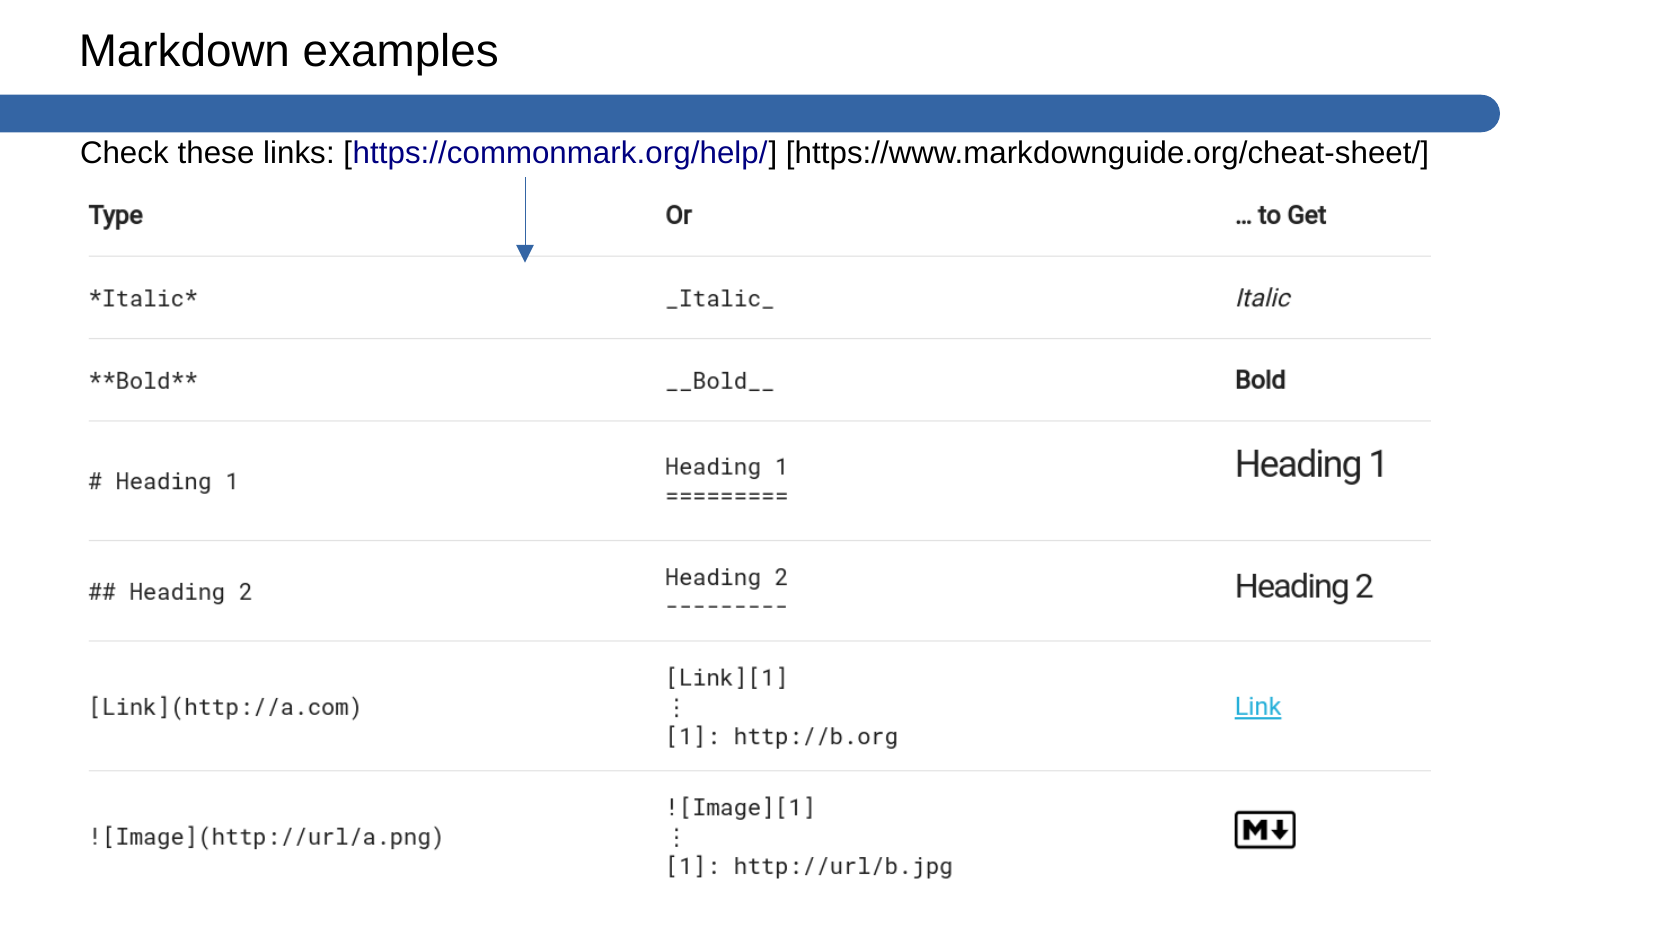

# Markdown examples
Check these links: [https://commonmark.org/help/] [https://www.markdownguide.org/cheat-sheet/]